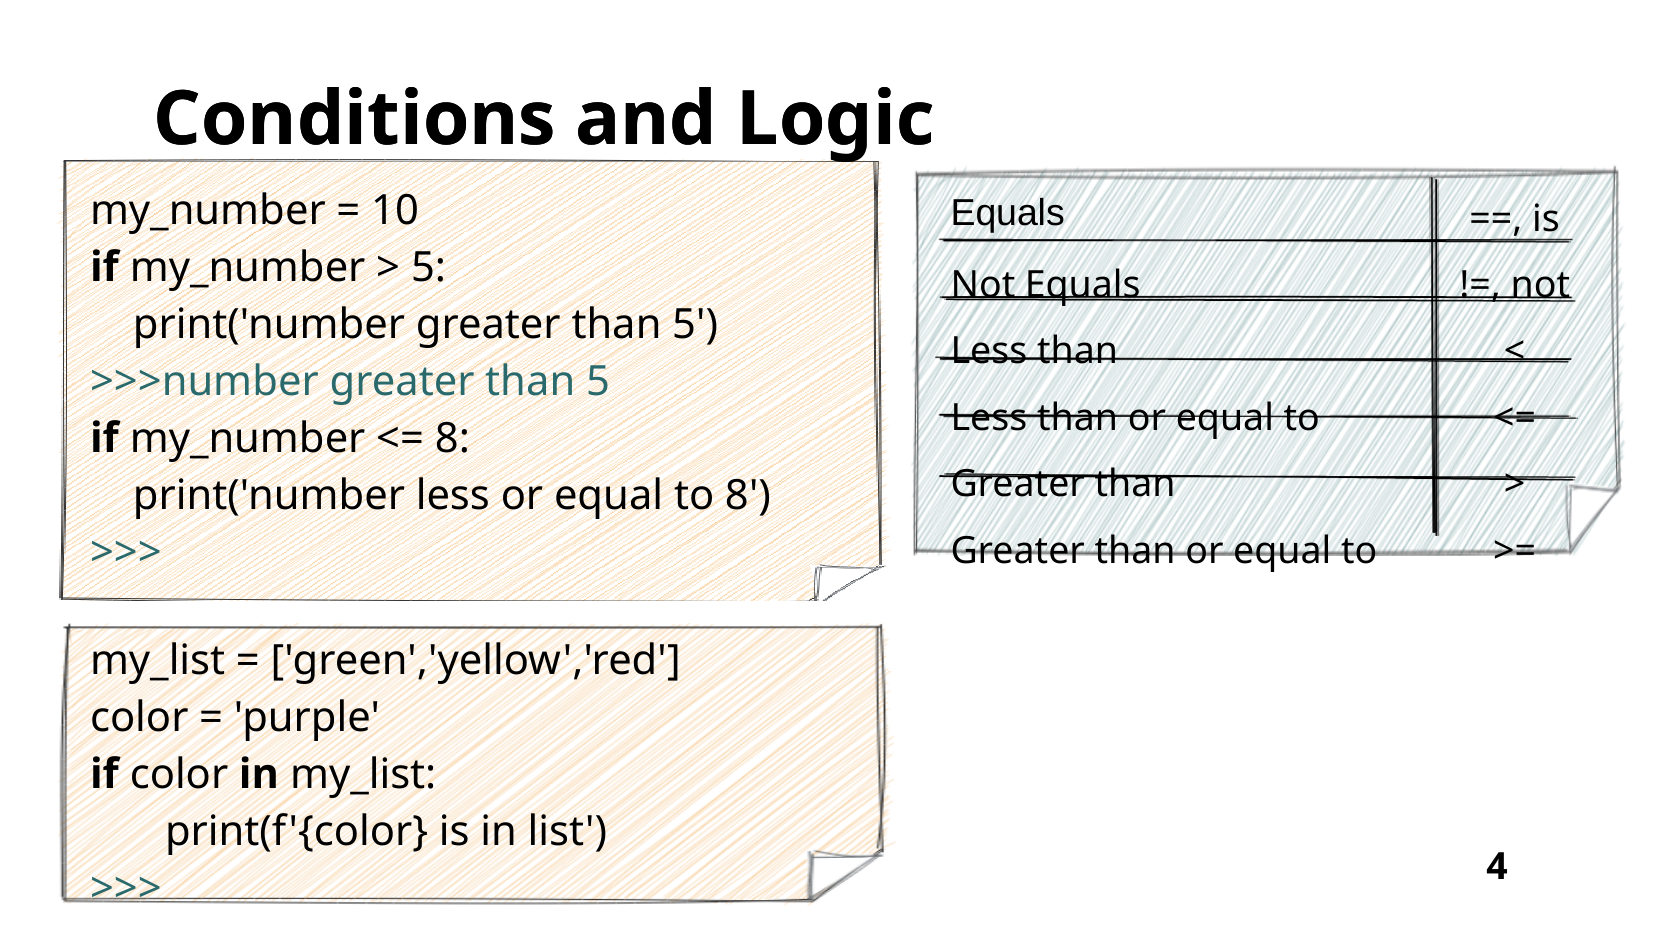

# Conditions and Logic
Conditions and Logic
my_number = 10
if my_number > 5:
 print('number greater than 5')
>>>number greater than 5
if my_number <= 8:
 print('number less or equal to 8')
>>>
| Equals | ==, is |
| --- | --- |
| Not Equals | !=, not |
| Less than | < |
| Less than or equal to | <= |
| Greater than | > |
| Greater than or equal to | >= |
my_list = ['green','yellow','red']
color = 'purple'
if color in my_list:
	print(f'{color} is in list')
>>>